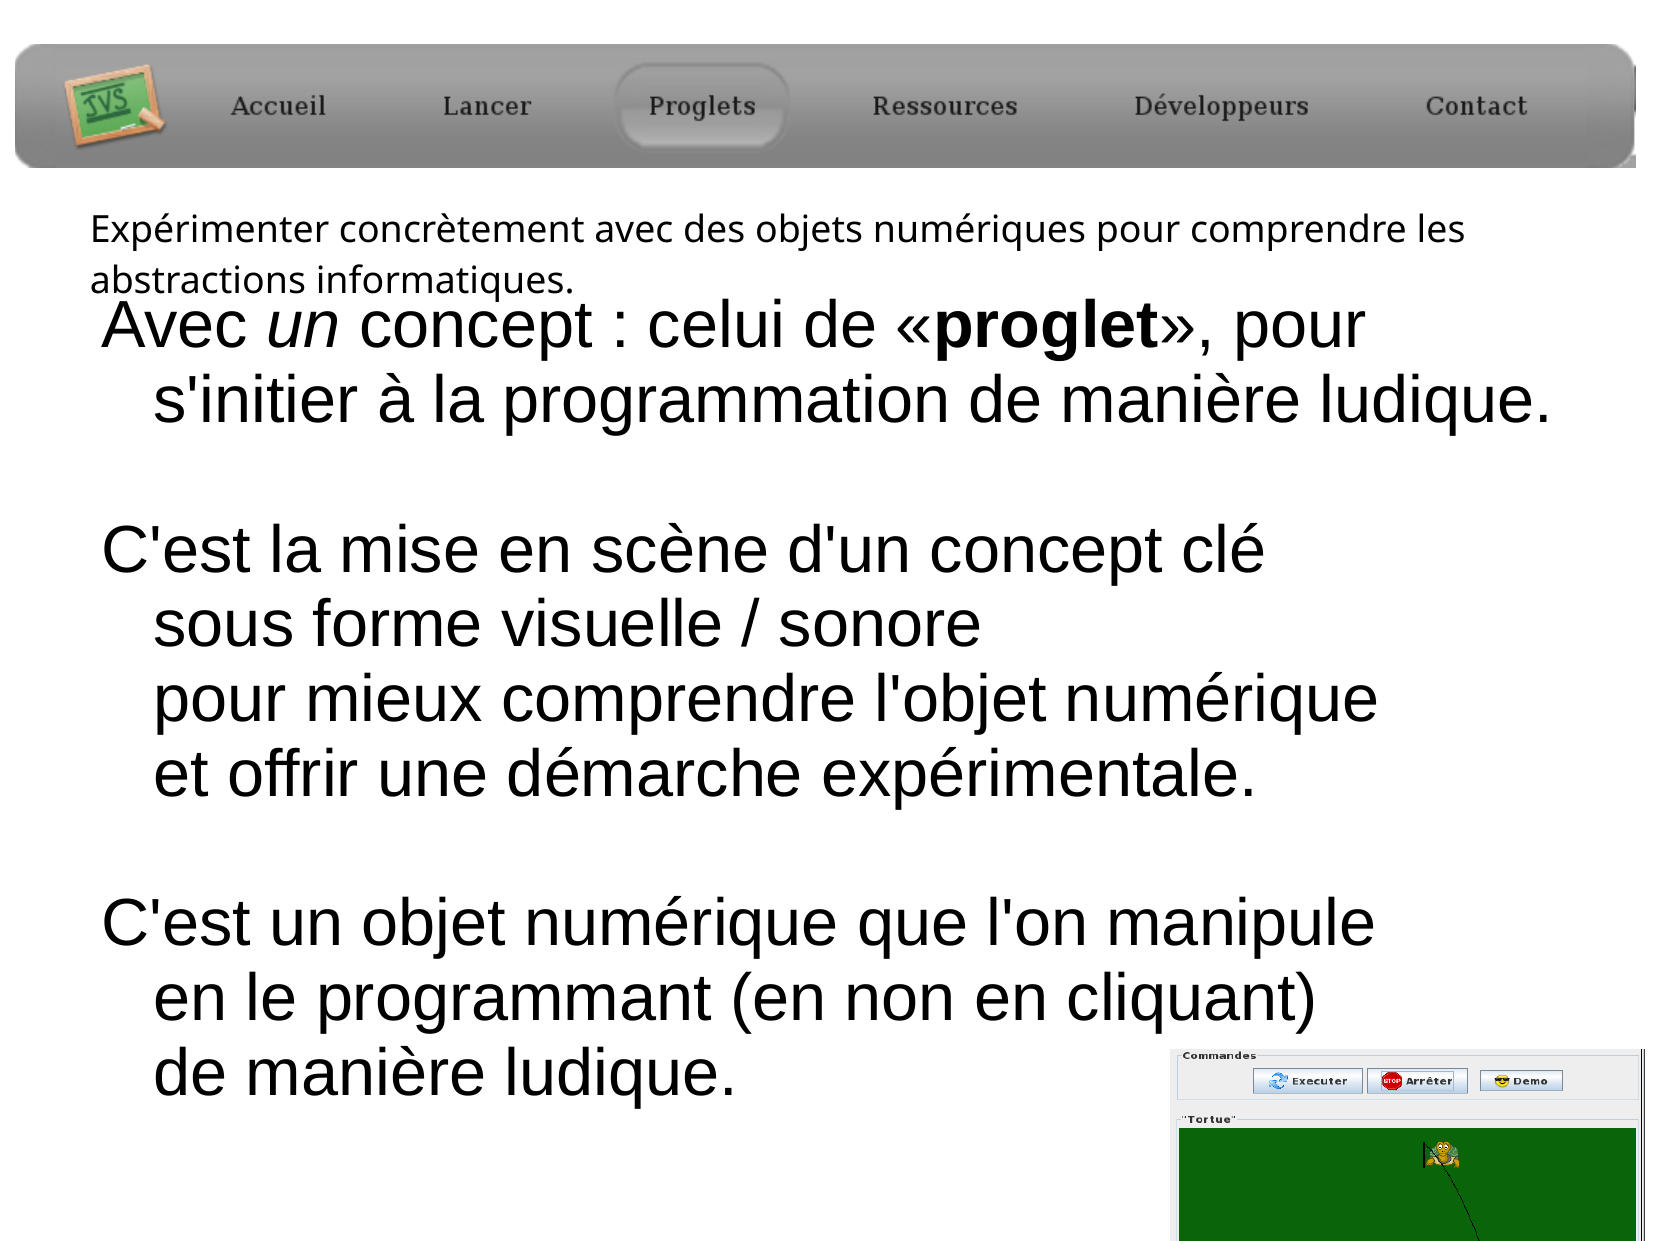

Expérimenter concrètement avec des objets numériques pour comprendre les abstractions informatiques.
# Avec un concept : celui de «proglet», pour
s'initier à la programmation de manière ludique.
 C'est la mise en scène d'un concept clé
sous forme visuelle / sonore
pour mieux comprendre l'objet numérique
et offrir une démarche expérimentale.
 C'est un objet numérique que l'on manipule
en le programmant (en non en cliquant)
de manière ludique.